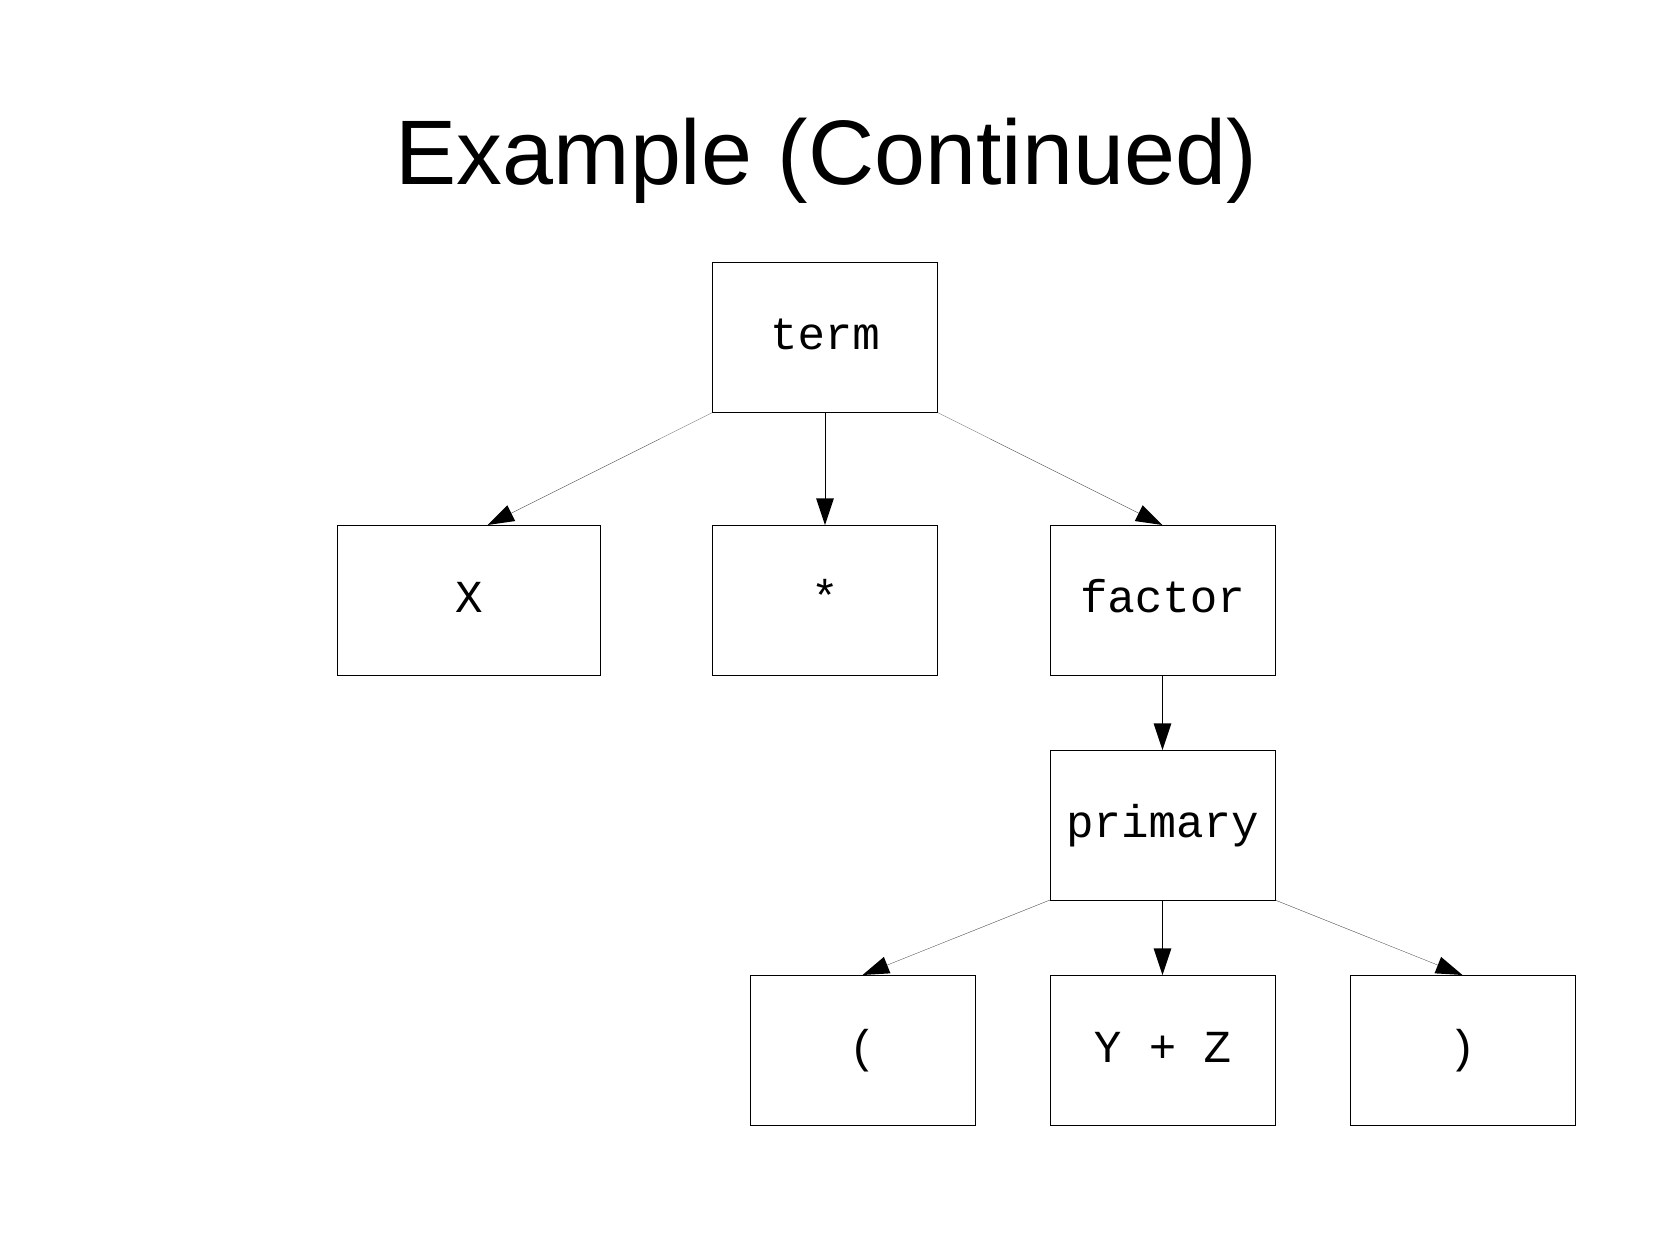

# Example (Continued)
term
X
*
factor
primary
(
Y + Z
)